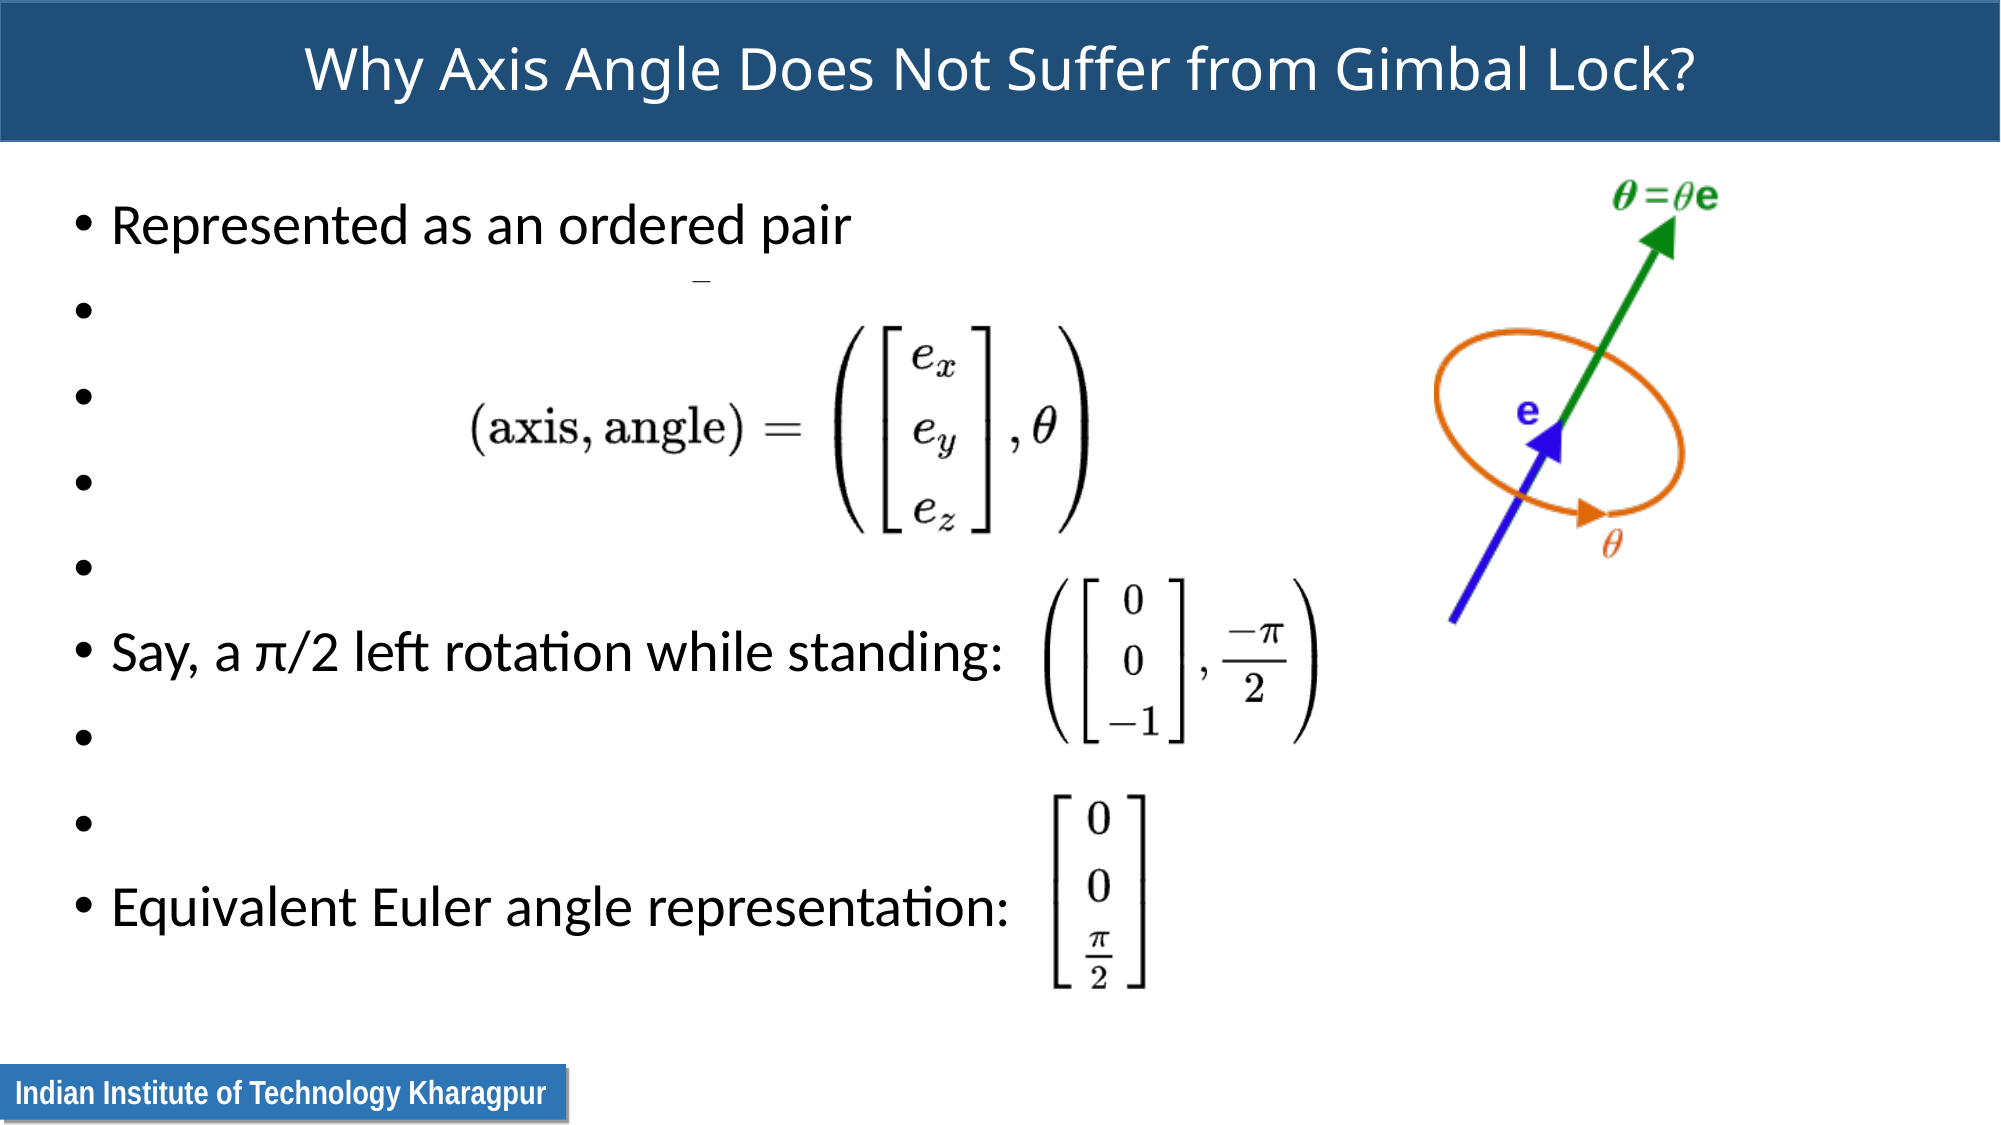

Why Axis Angle Does Not Suffer from Gimbal Lock?
# Represented as an ordered pair
Say, a π/2 left rotation while standing:
Equivalent Euler angle representation: